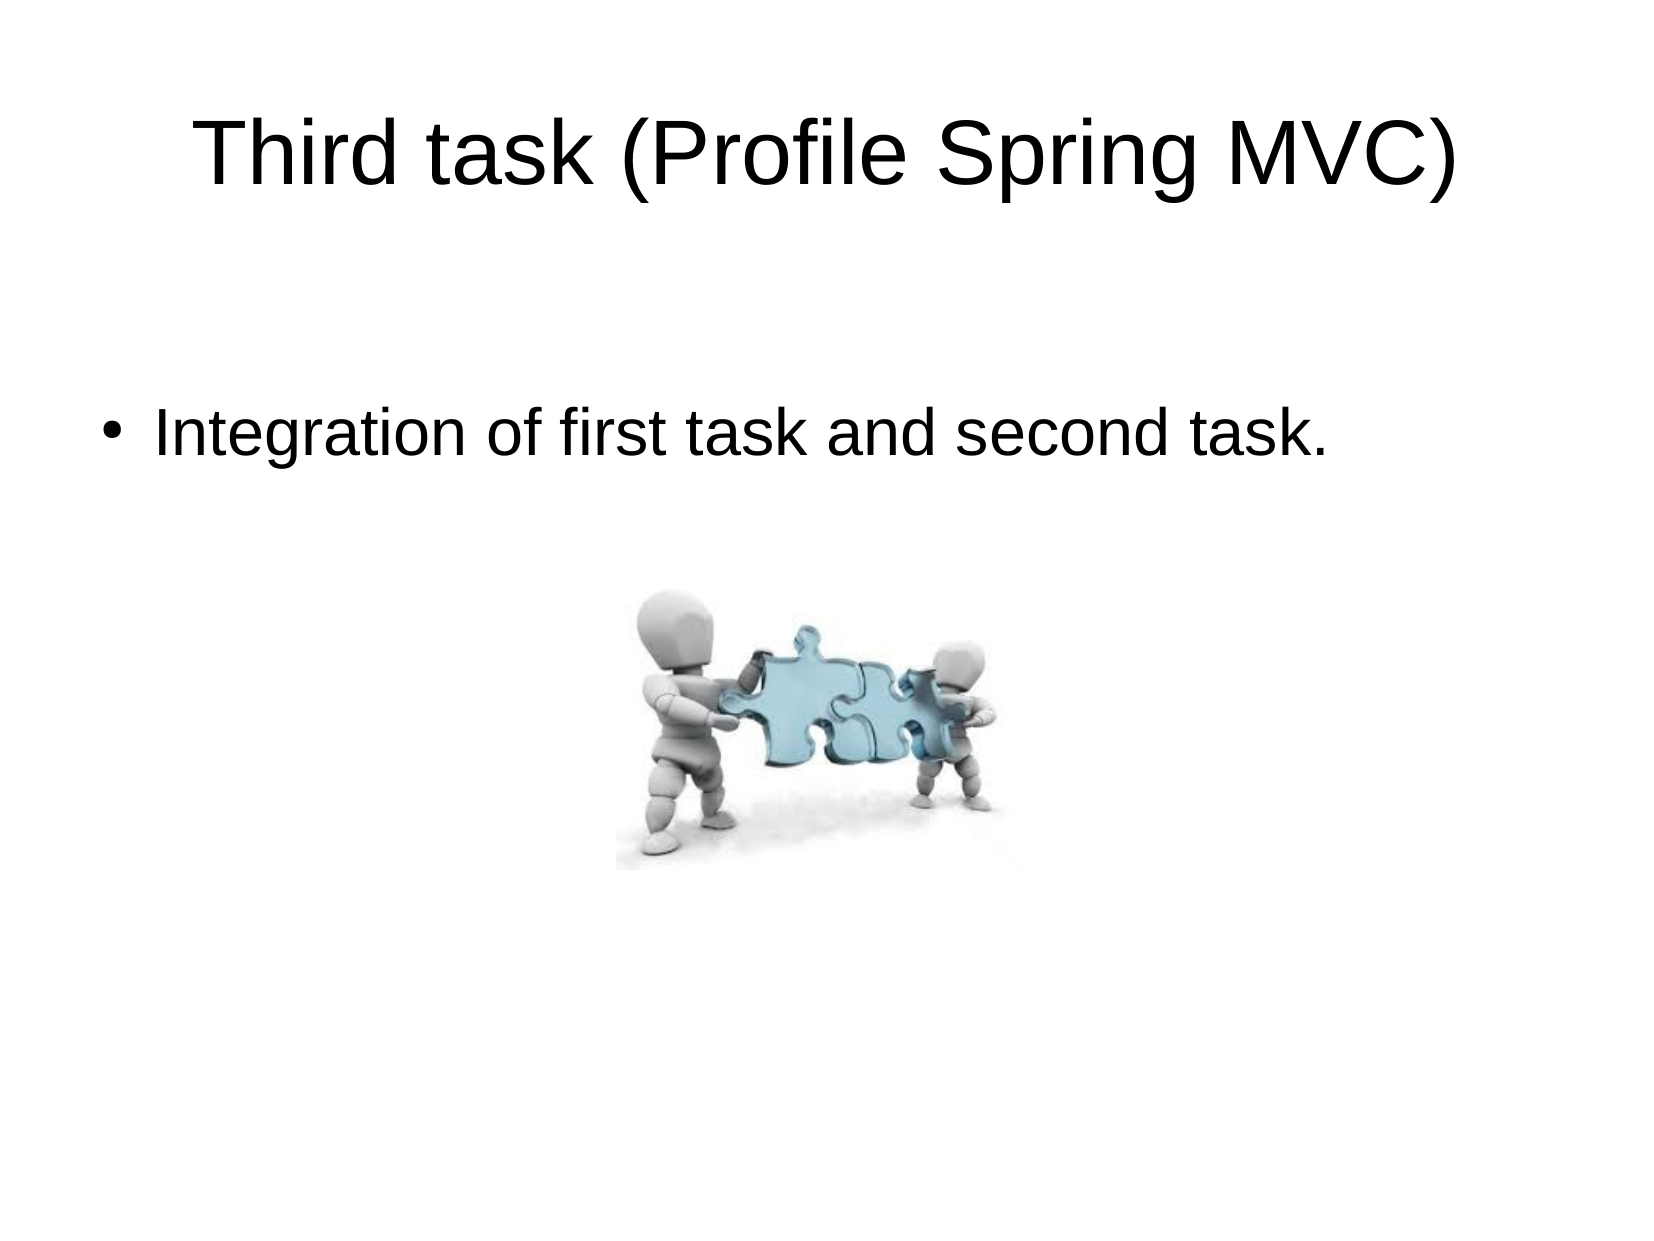

# Third task (Profile Spring MVC)
Integration of first task and second task.